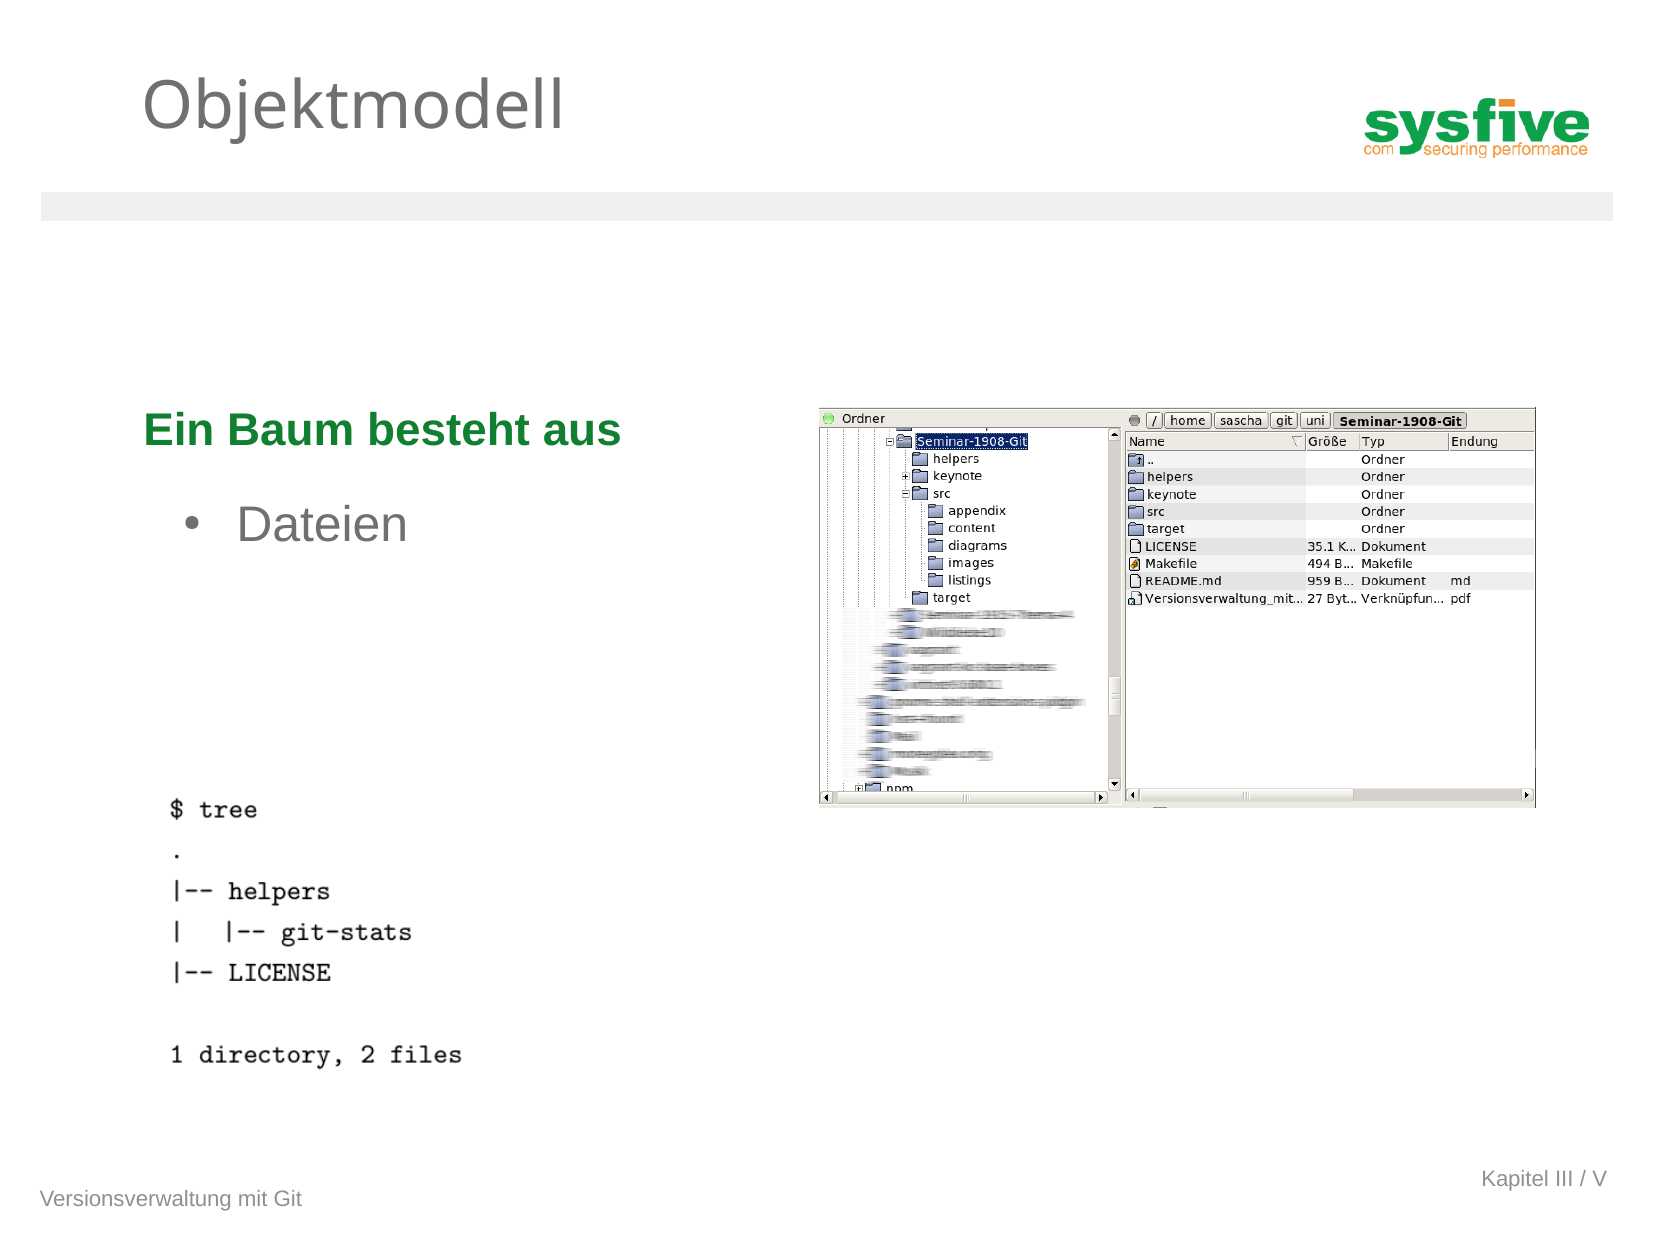

# Objektmodell
Ein Baum besteht aus
Dateien
Kapitel III / V
Versionsverwaltung mit Git